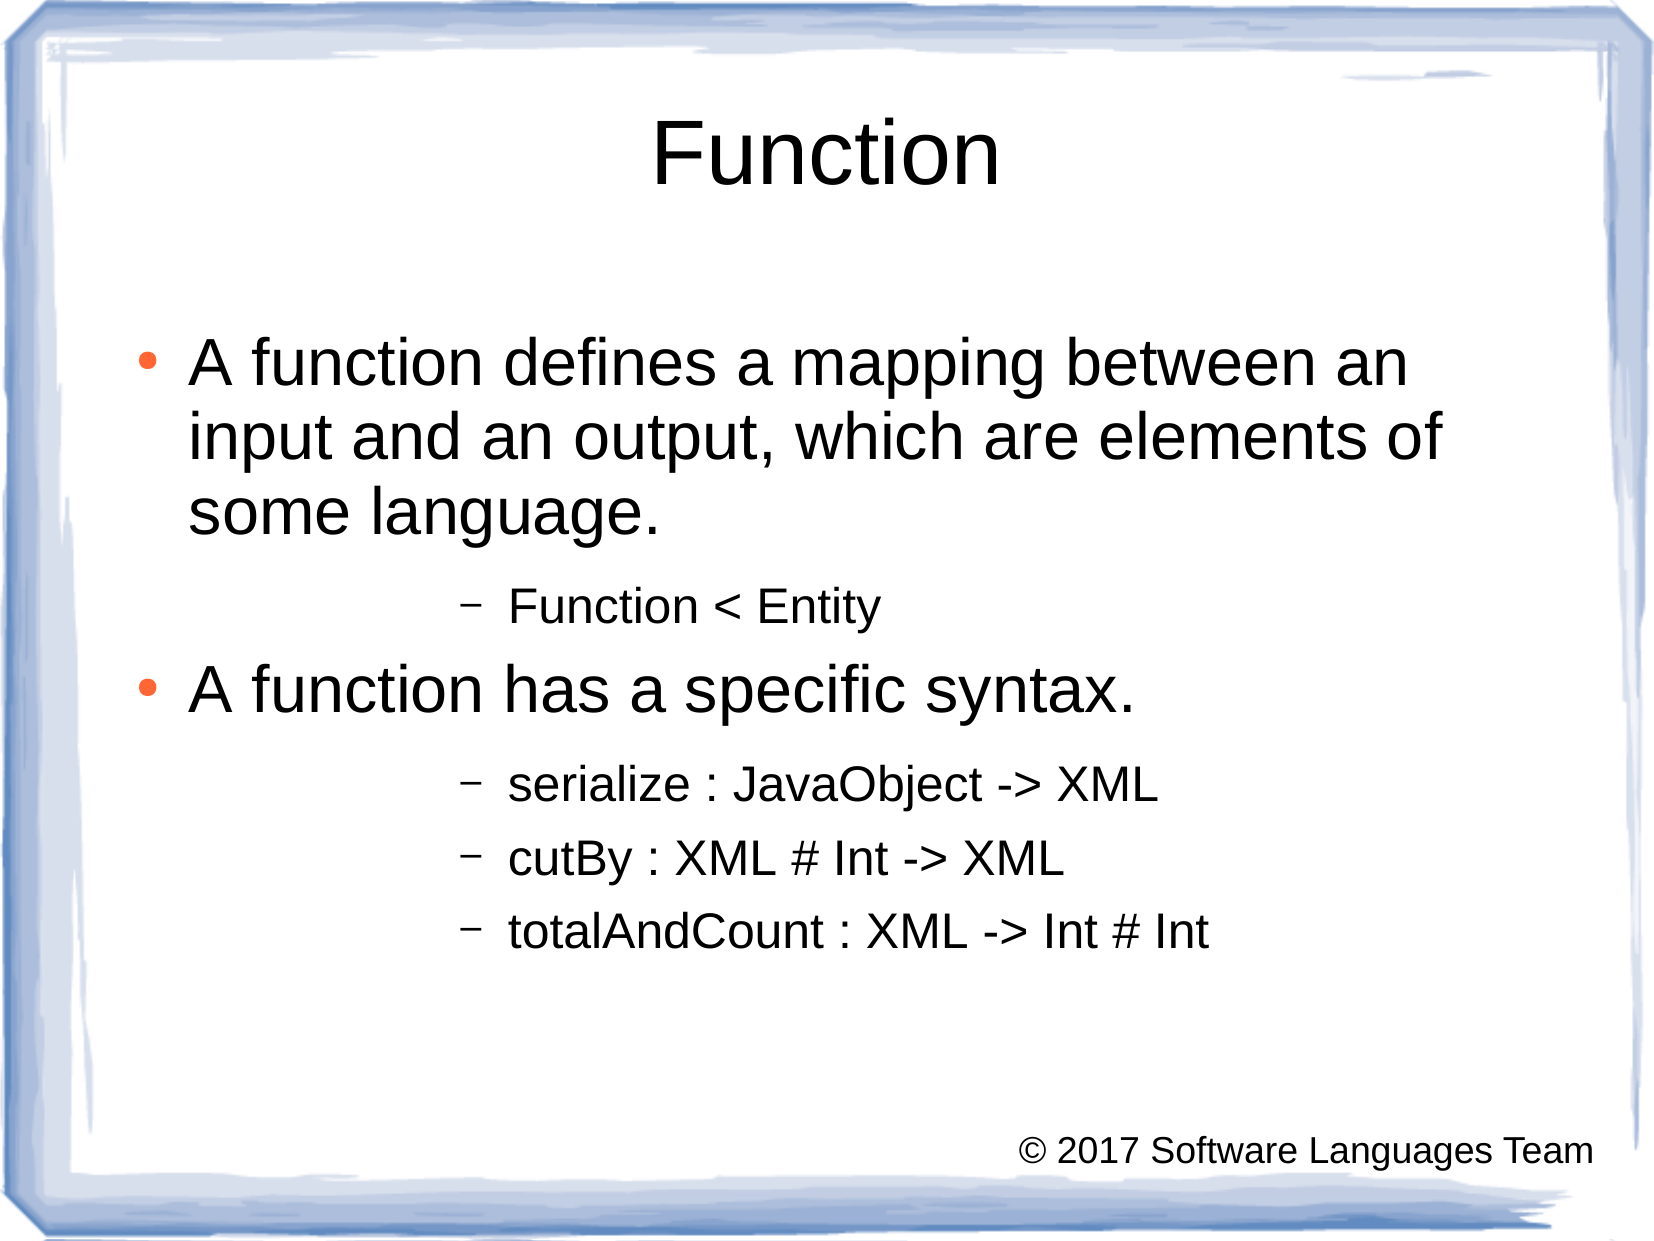

# Function
A function defines a mapping between an input and an output, which are elements of some language.
Function < Entity
A function has a specific syntax.
serialize : JavaObject -> XML
cutBy : XML # Int -> XML
totalAndCount : XML -> Int # Int
© 2017 Software Languages Team